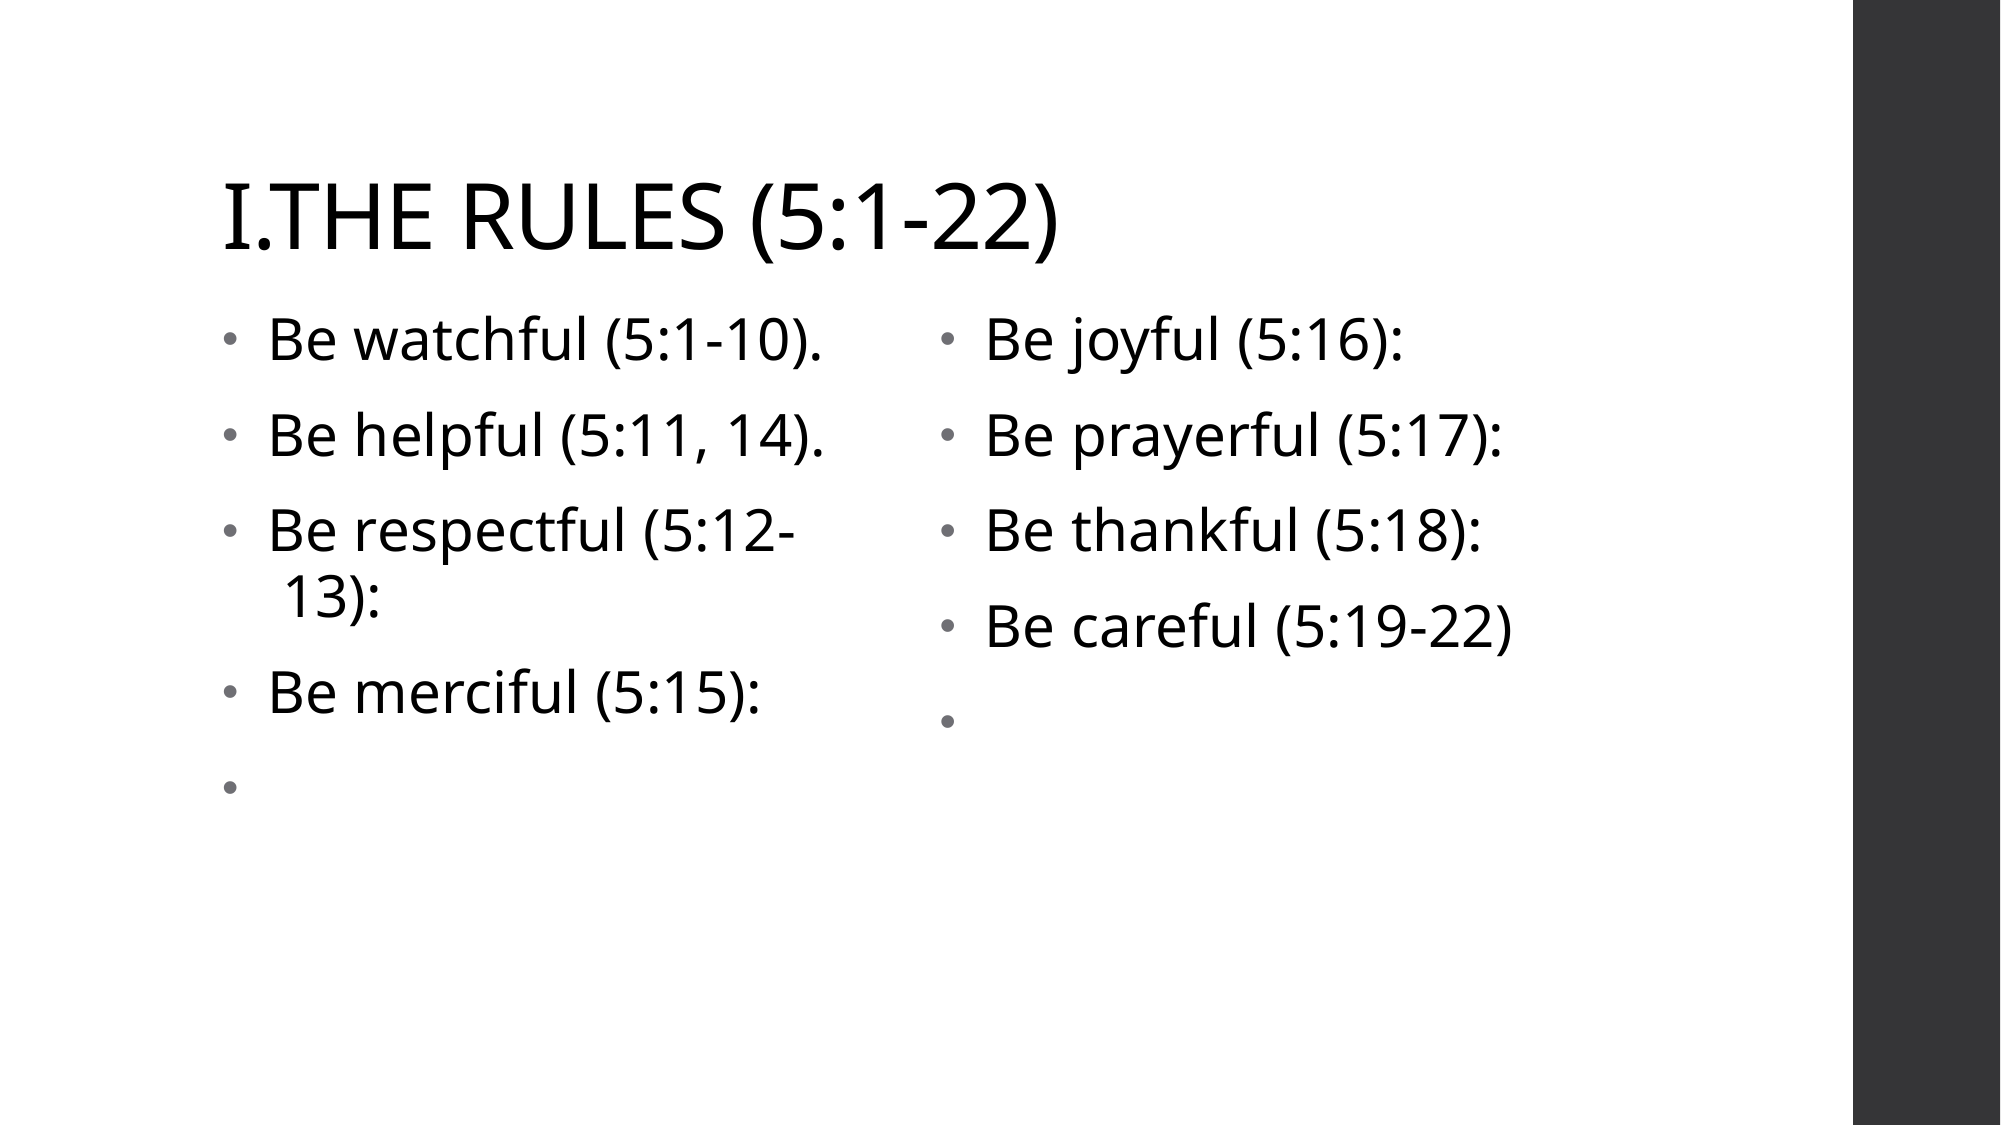

# I.THE RULES (5:1-22)
 Be watchful (5:1-10).
 Be helpful (5:11, 14).
 Be respectful (5:12-13):
 Be merciful (5:15):
 Be joyful (5:16):
 Be prayerful (5:17):
 Be thankful (5:18):
 Be careful (5:19-22)